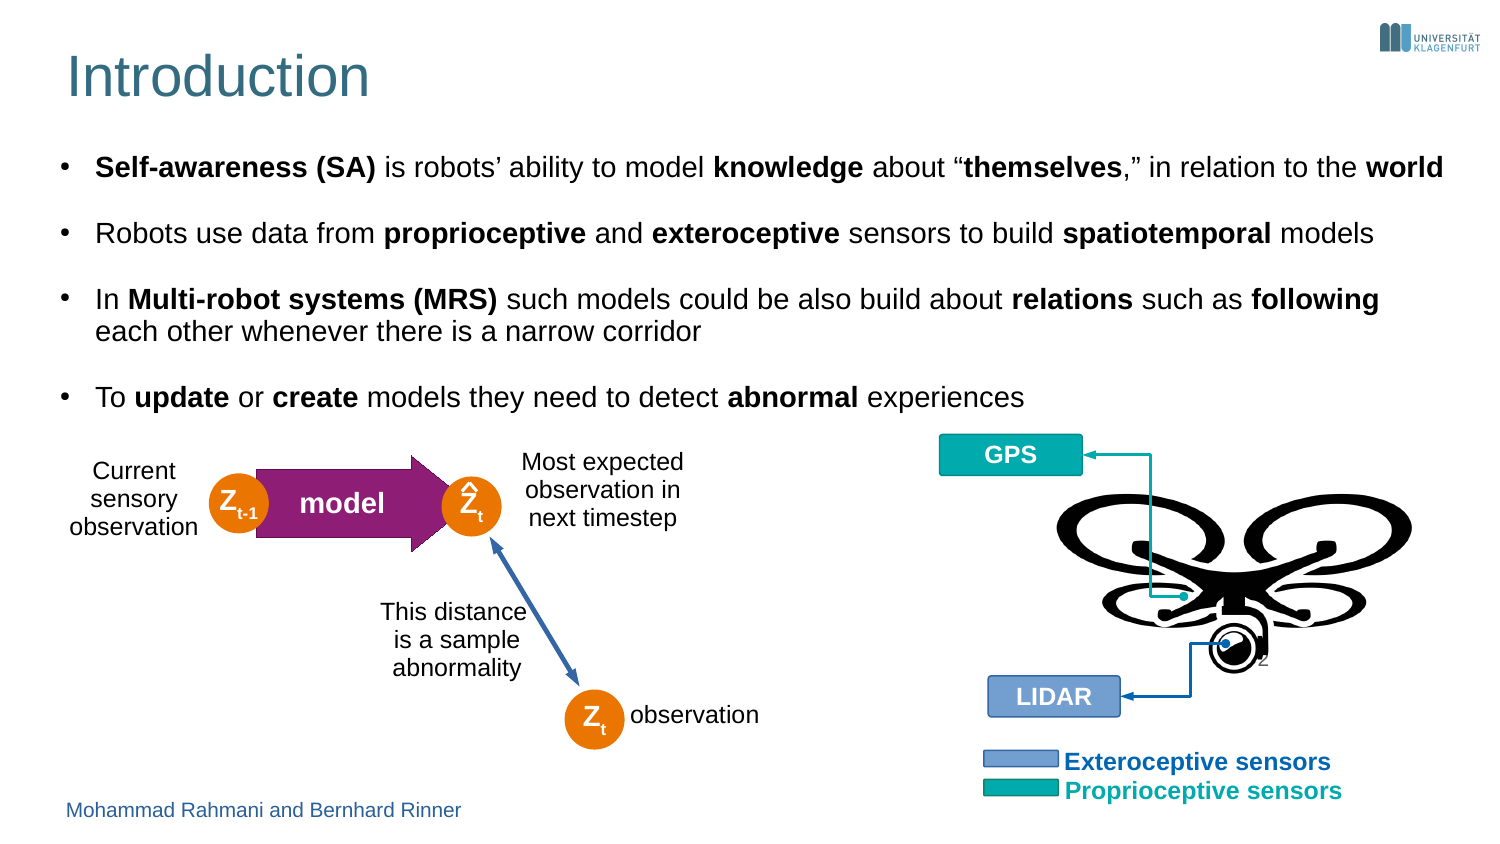

# Introduction
Self-awareness (SA) is robots’ ability to model knowledge about “themselves,” in relation to the world
Robots use data from proprioceptive and exteroceptive sensors to build spatiotemporal models
In Multi-robot systems (MRS) such models could be also build about relations such as following
each other whenever there is a narrow corridor
To update or create models they need to detect abnormal experiences
GPS
Most expected
observation in
next timestep
Current
sensory
observation
model
Zt-1
Zt
This distance
is a sample
abnormality
LIDAR
Zt
observation
Exteroceptive sensors
Proprioceptive sensors